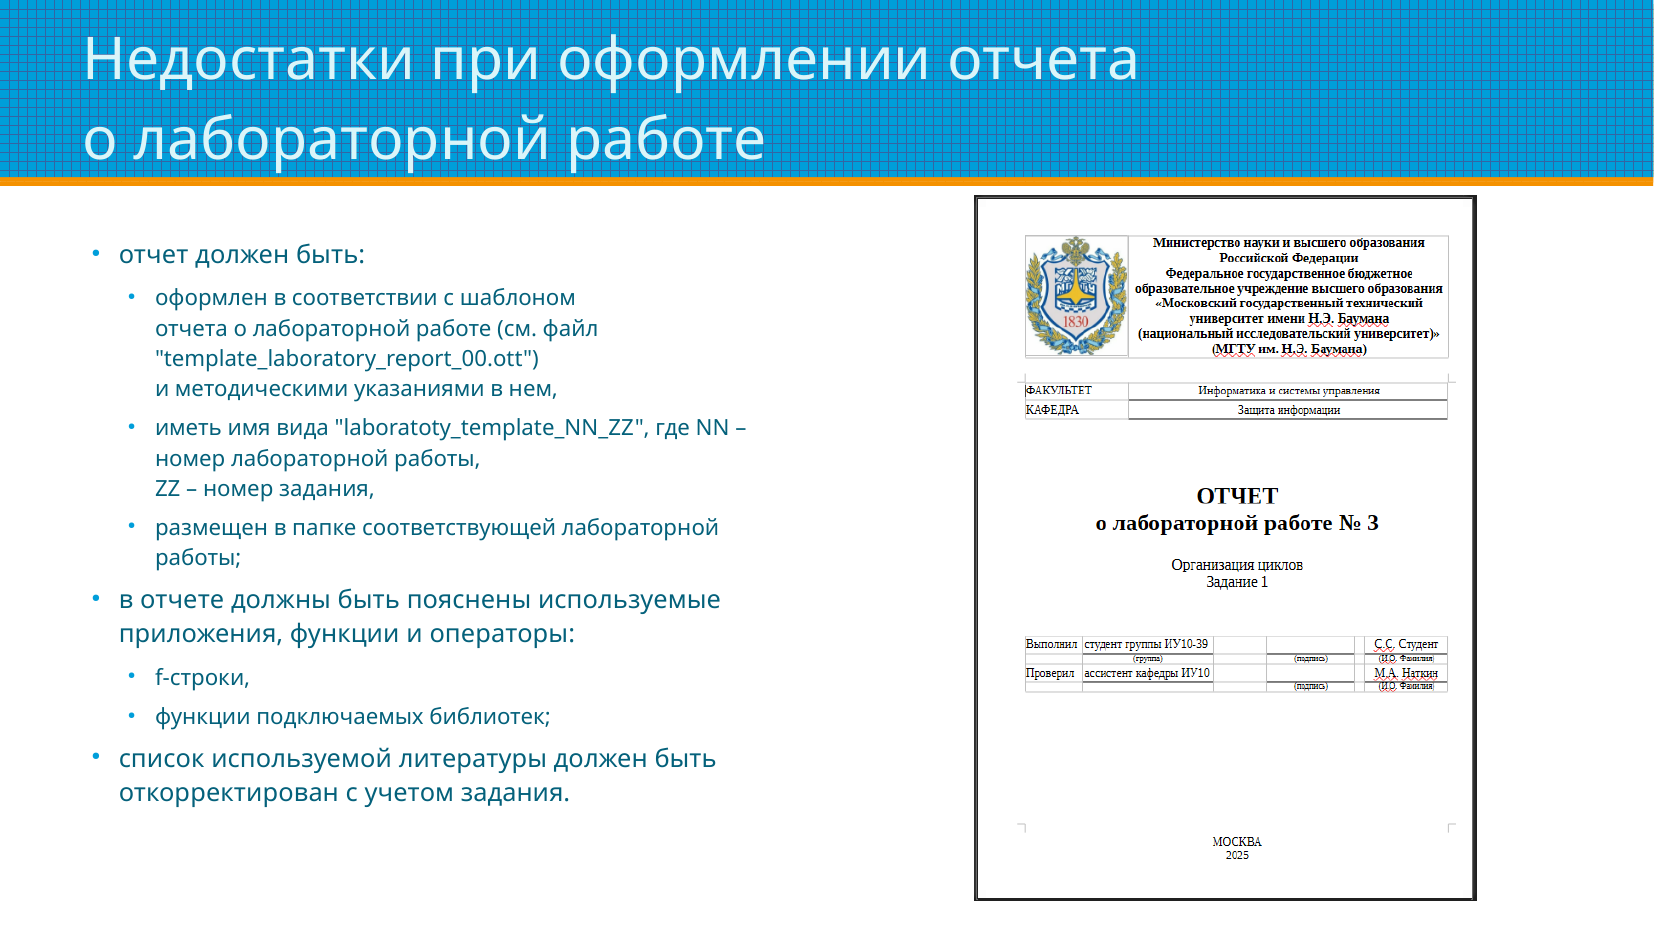

# Недостатки при оформлении отчета о лабораторной работе
отчет должен быть:
оформлен в соответствии с шаблоном
отчета о лабораторной работе (см. файл "template_laboratory_report_00.ott")
и методическими указаниями в нем,
иметь имя вида "laboratoty_template_NN_ZZ", где NN – номер лабораторной работы,
ZZ – номер задания,
размещен в папке соответствующей лабораторной работы;
в отчете должны быть пояснены используемые приложения, функции и операторы:
f-строки,
функции подключаемых библиотек;
список используемой литературы должен быть откорректирован с учетом задания.